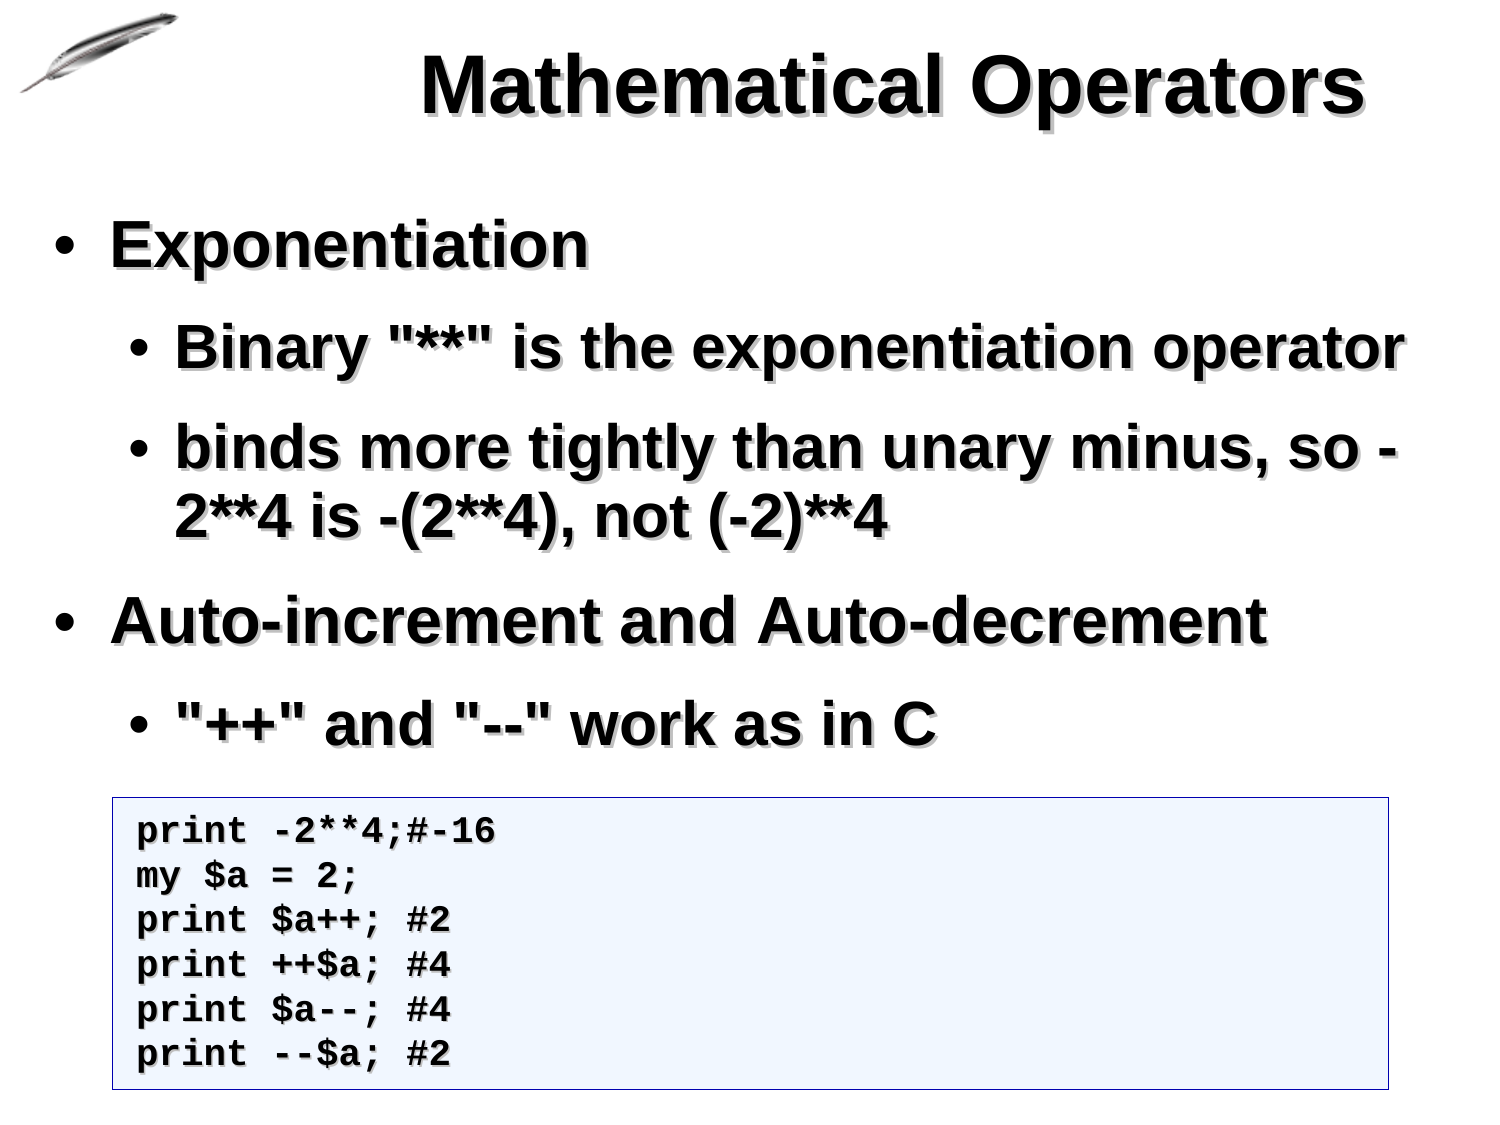

# Mathematical Operators
Exponentiation
Binary "**" is the exponentiation operator
binds more tightly than unary minus, so -2**4 is -(2**4), not (-2)**4
Auto-increment and Auto-decrement
"++" and "--" work as in C
print -2**4;#-16
my $a = 2;
print $a++; #2
print ++$a; #4
print $a--; #4
print --$a; #2